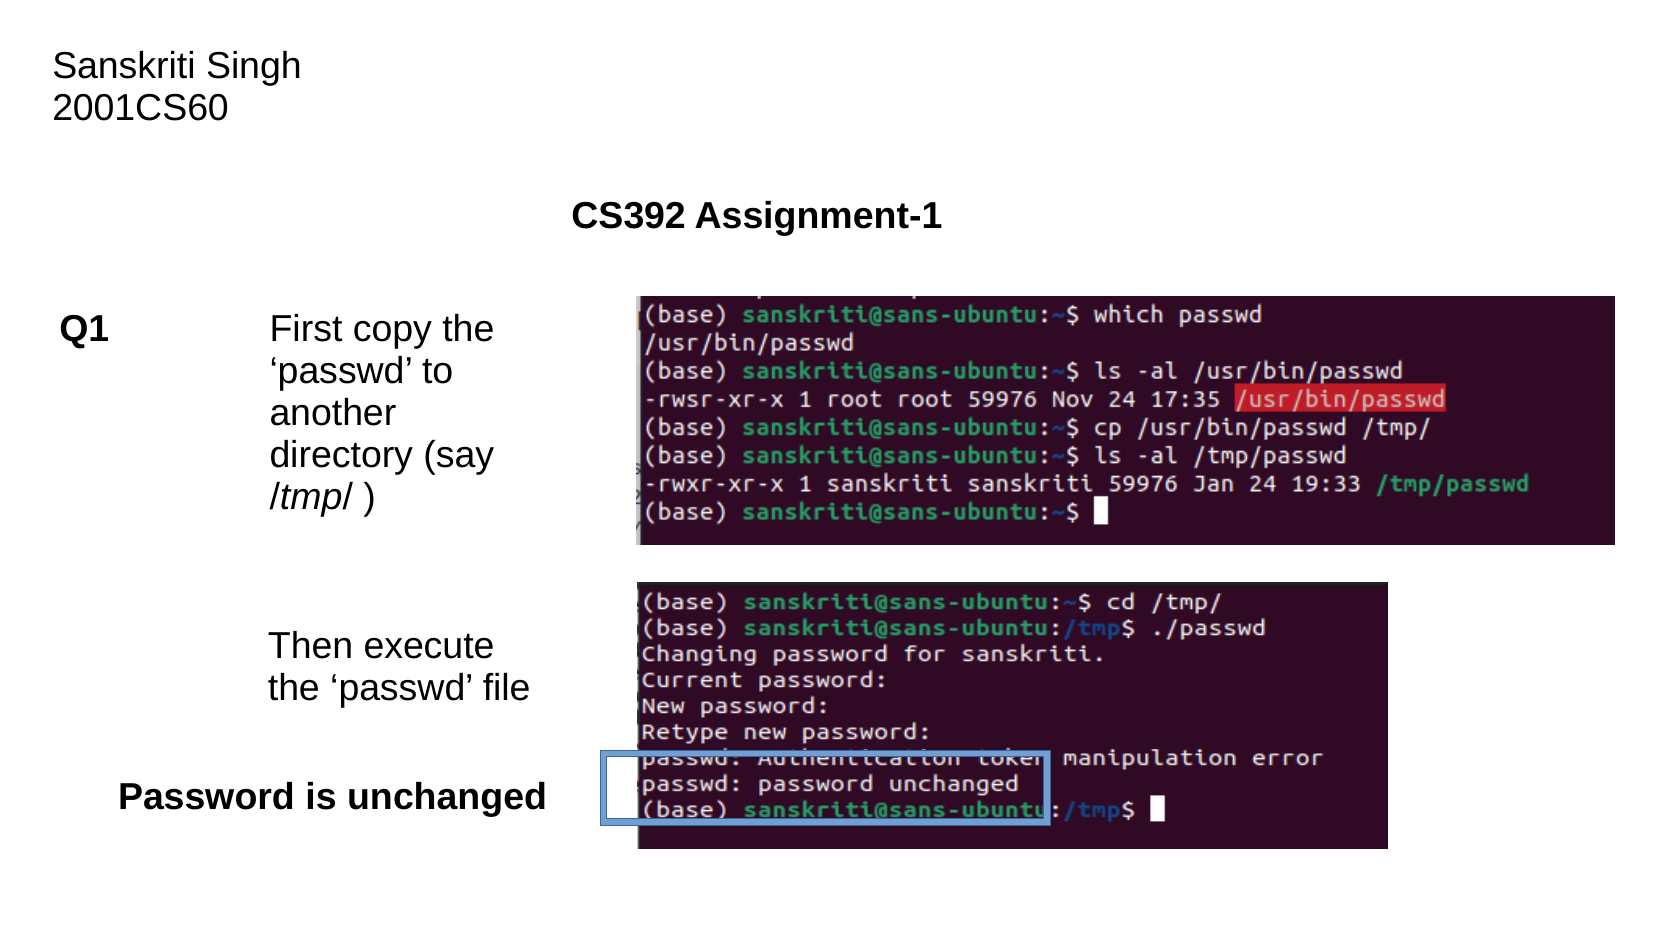

Sanskriti Singh
2001CS60
CS392 Assignment-1
Q1
First copy the ‘passwd’ to another directory (say /tmp/ )
Then execute the ‘passwd’ file
Password is unchanged